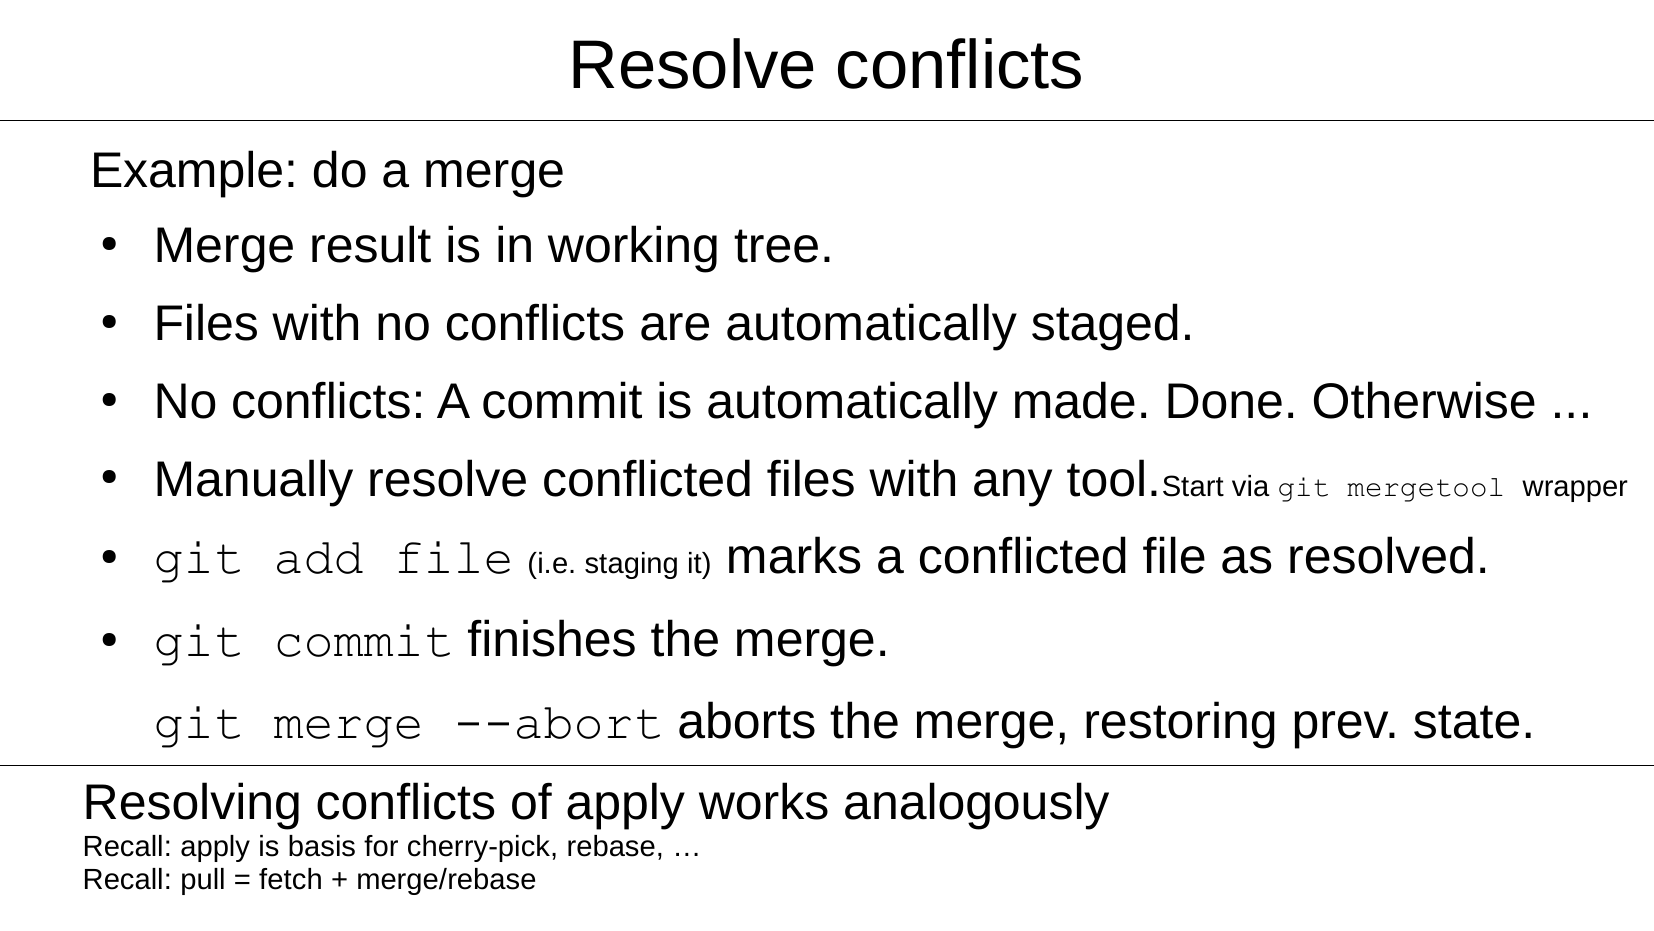

# Resolve conflicts
Example: do a merge
Merge result is in working tree.
Files with no conflicts are automatically staged.
No conflicts: A commit is automatically made. Done. Otherwise ...
Manually resolve conflicted files with any tool.Start via git mergetool wrapper
git add file (i.e. staging it) marks a conflicted file as resolved.
git commit finishes the merge.
git merge --abort aborts the merge, restoring prev. state.
Resolving conflicts of apply works analogously
Recall: apply is basis for cherry-pick, rebase, …
Recall: pull = fetch + merge/rebase